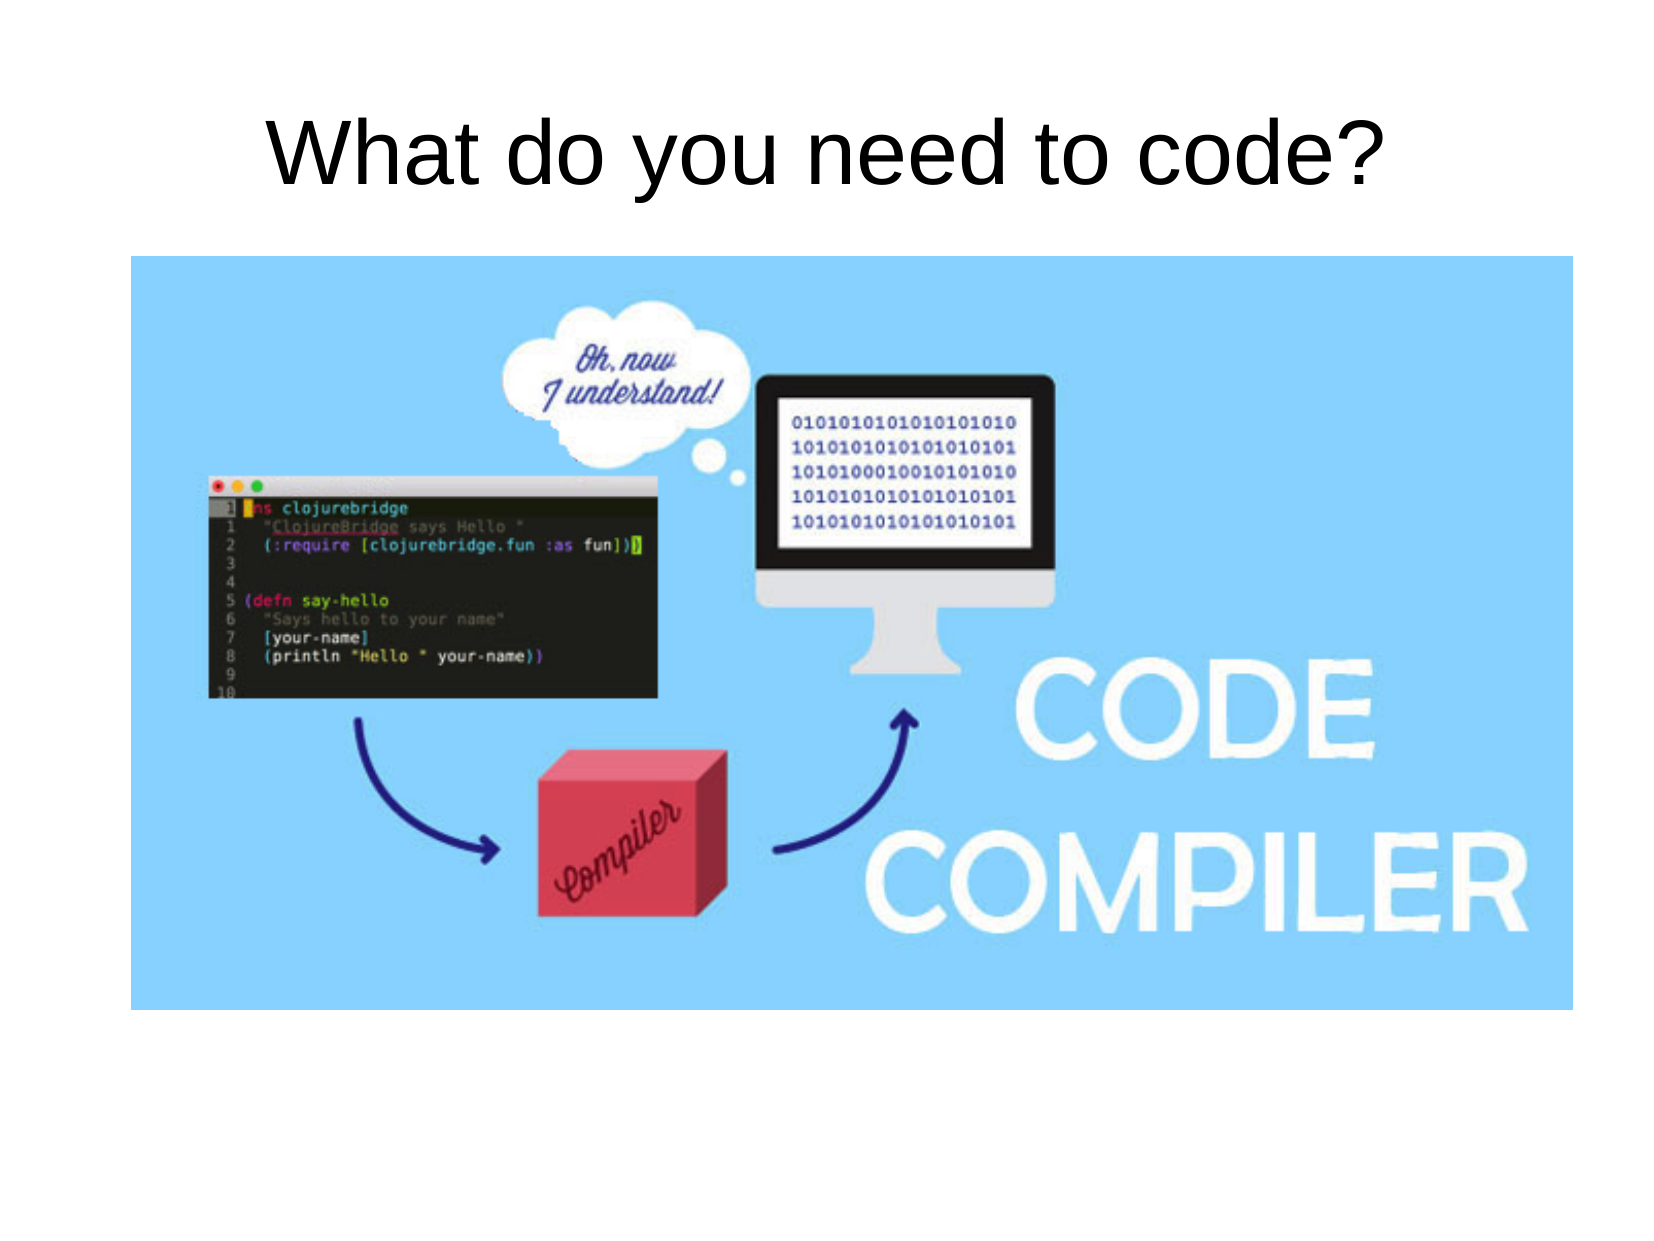

# What do you need to code?